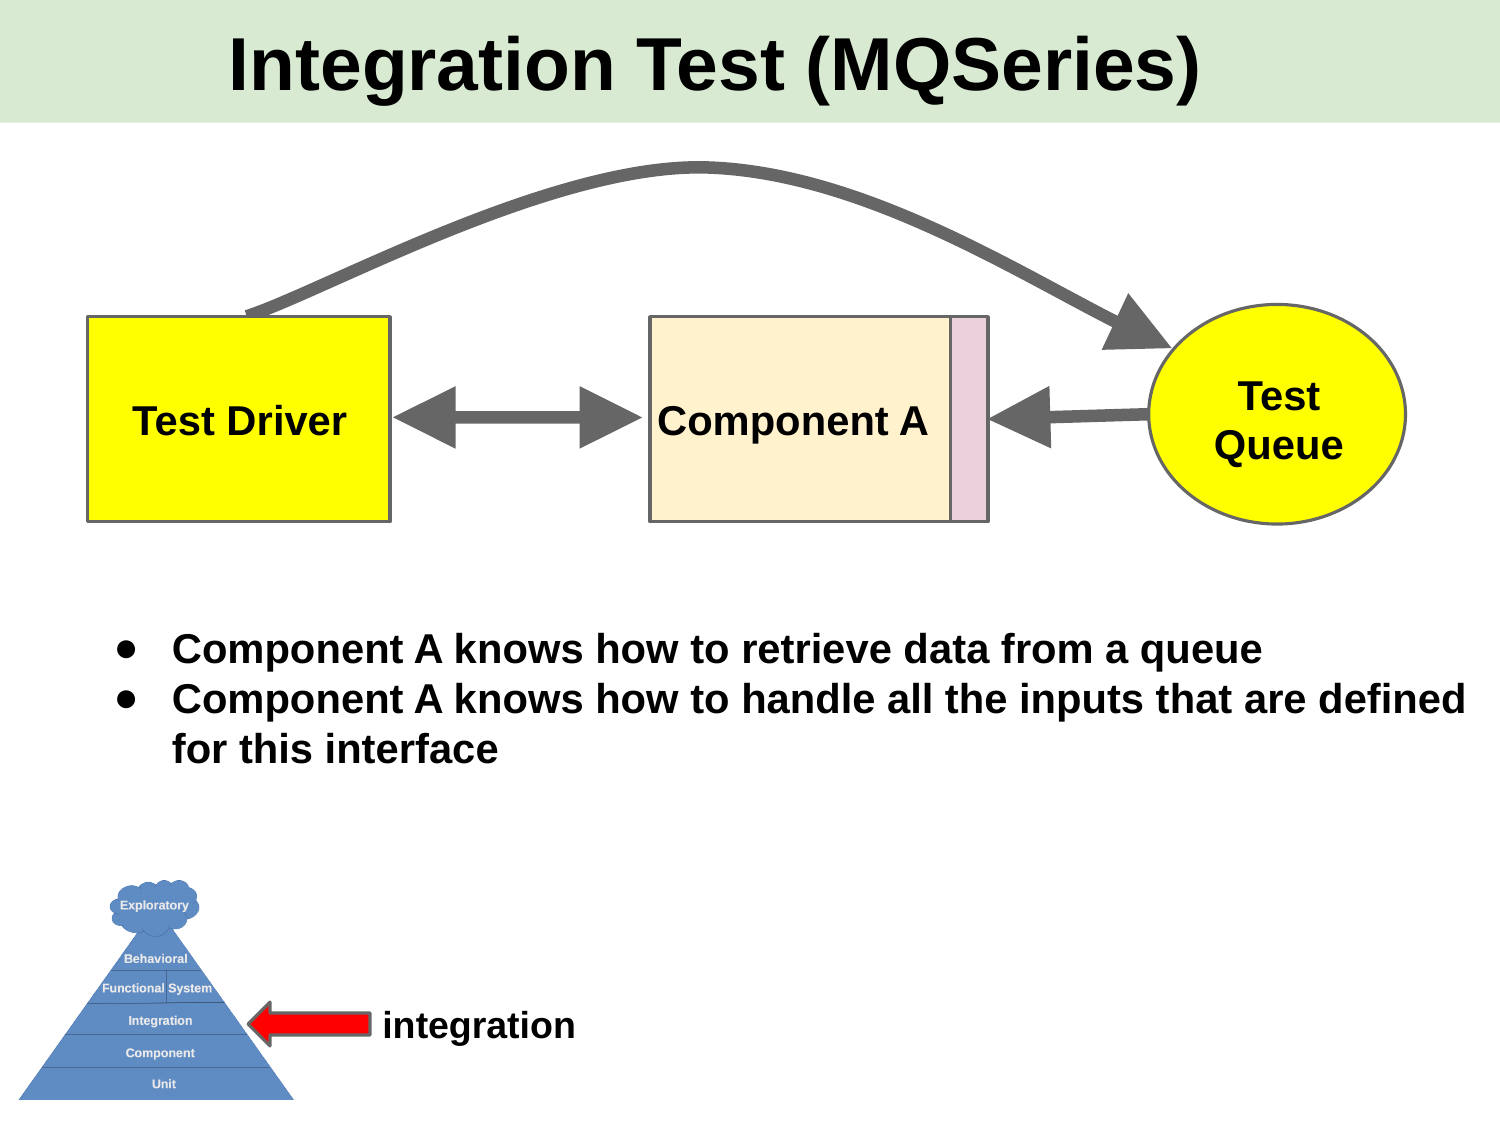

Integration Test (MQSeries)
Test
Queue
Test Driver
Component A
Component A knows how to retrieve data from a queue
Component A knows how to handle all the inputs that are defined for this interface
integration